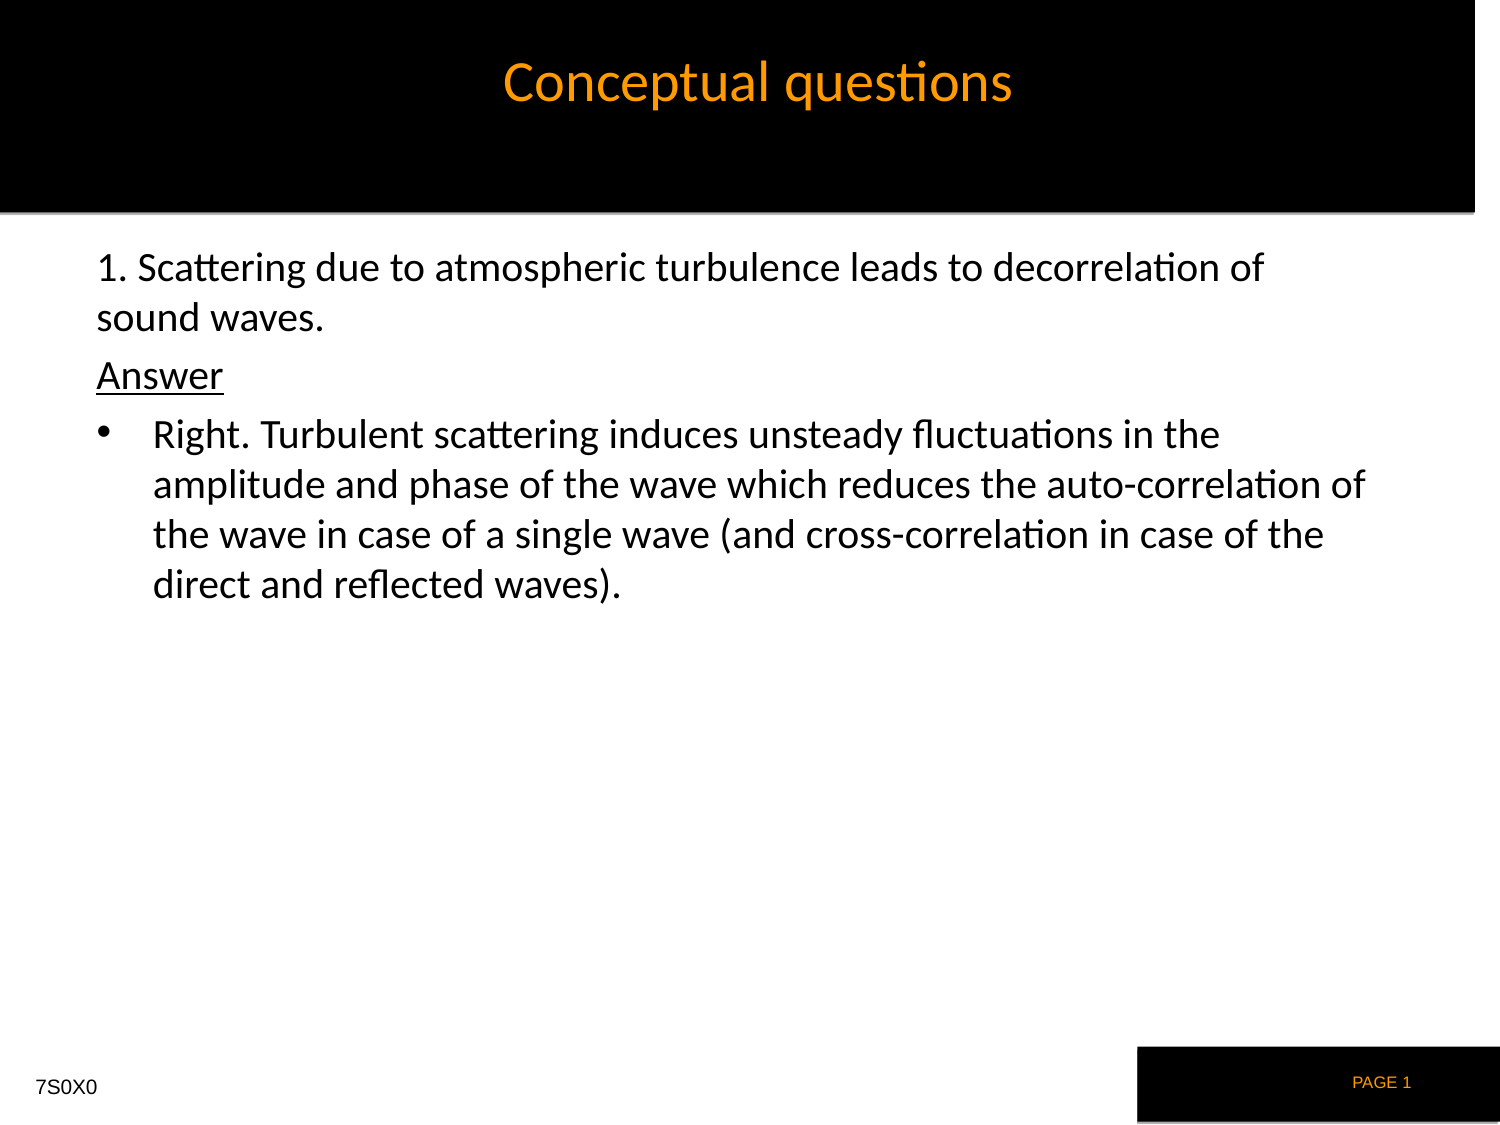

# Conceptual questions
1. Scattering due to atmospheric turbulence leads to decorrelation of sound waves.
Answer
Right. Turbulent scattering induces unsteady fluctuations in the amplitude and phase of the wave which reduces the auto-correlation of the wave in case of a single wave (and cross-correlation in case of the direct and reflected waves).
PAGE 1
7S0X0
2017/02/09
PAGE